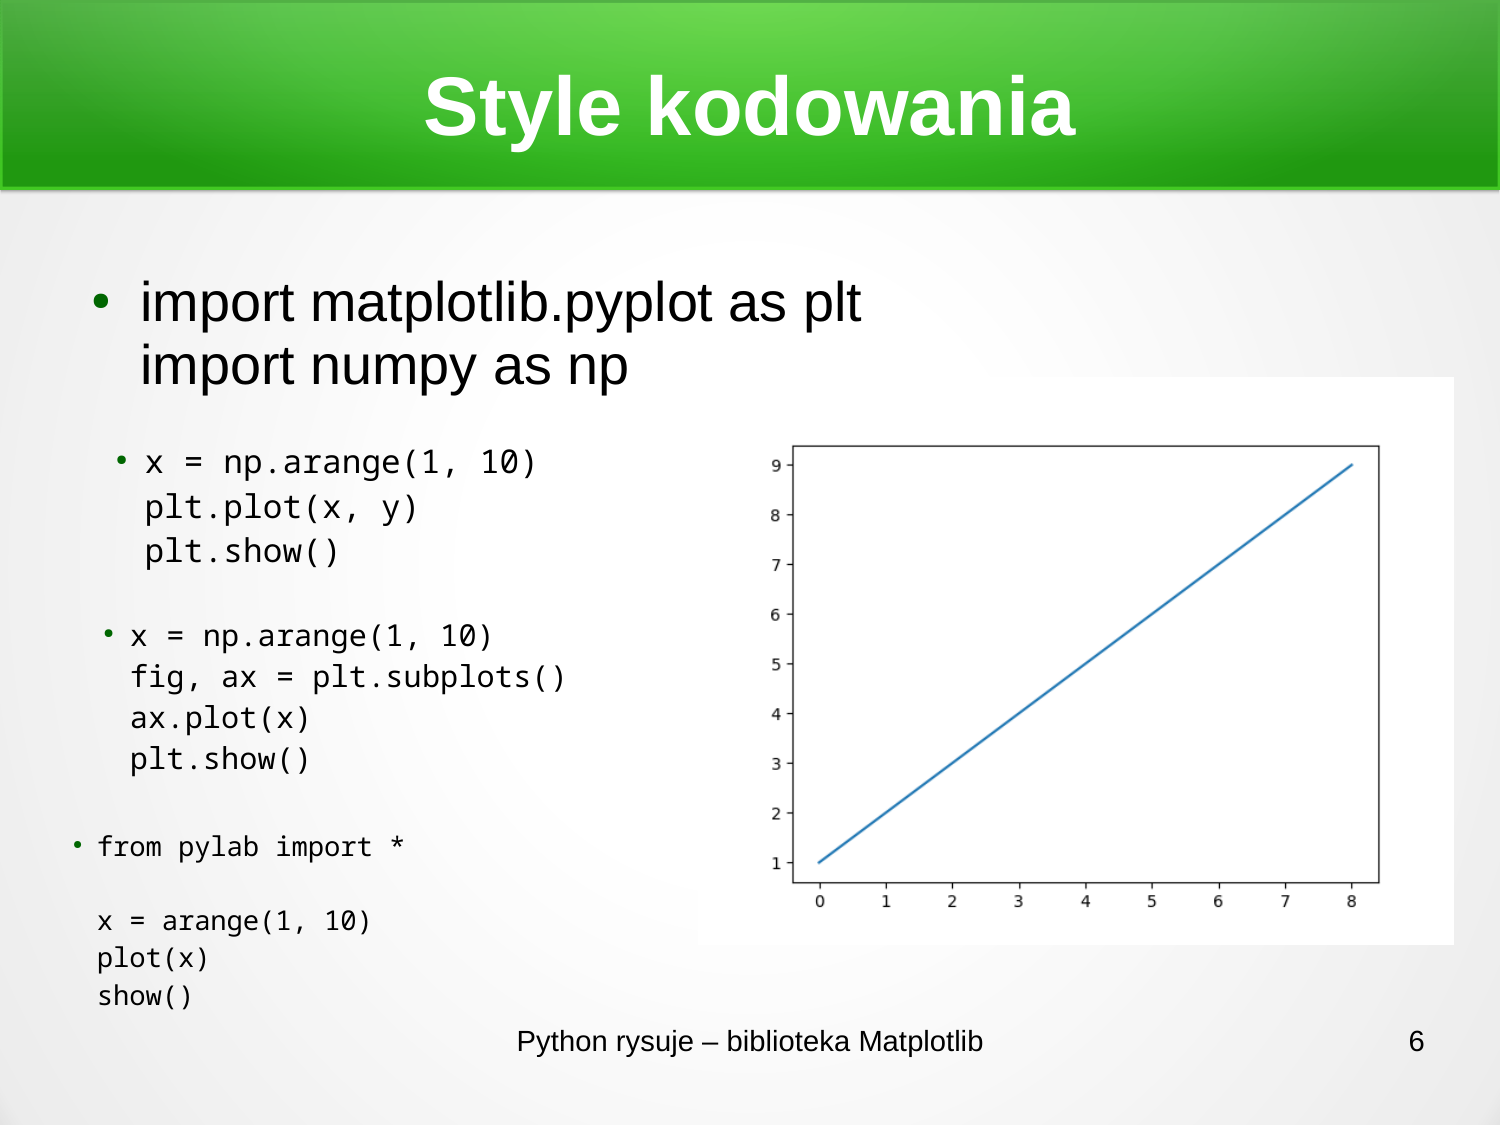

Style kodowania
# import matplotlib.pyplot as plt import numpy as np
x = np.arange(1, 10)
plt.plot(x, y)
plt.show()
x = np.arange(1, 10)
fig, ax = plt.subplots()
ax.plot(x)
plt.show()
from pylab import *
x = arange(1, 10)
plot(x)
show()
Python rysuje – biblioteka Matplotlib
6